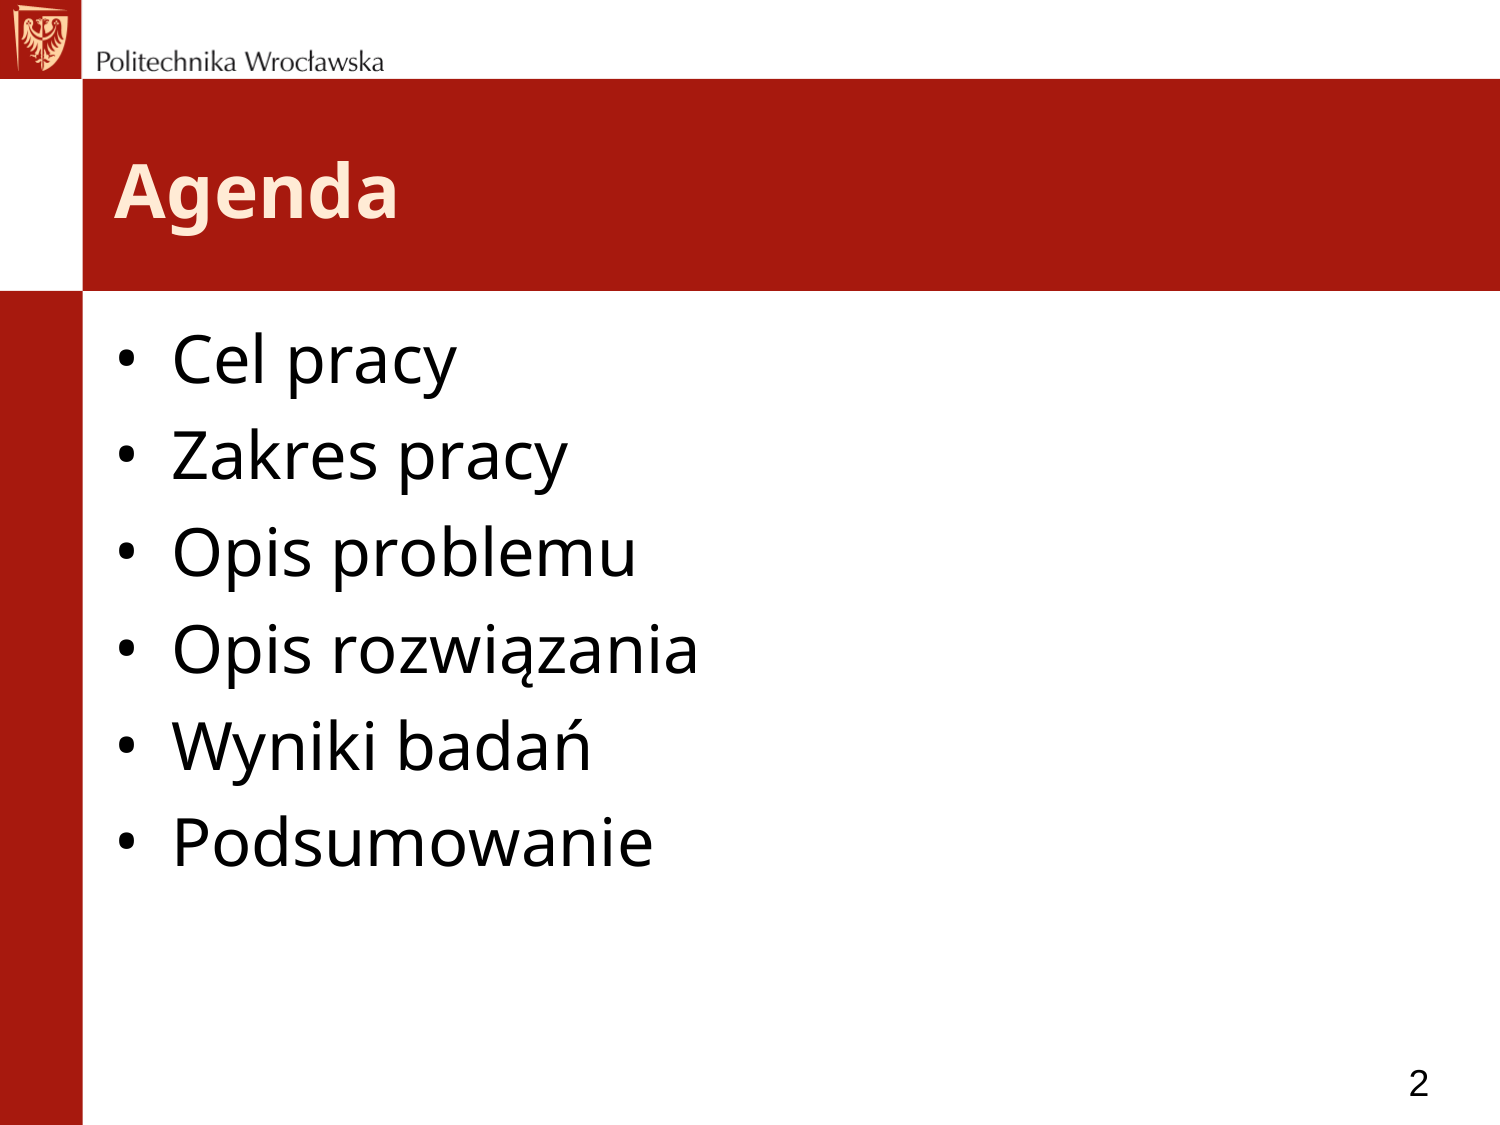

# Agenda
Cel pracy
Zakres pracy
Opis problemu
Opis rozwiązania
Wyniki badań
Podsumowanie